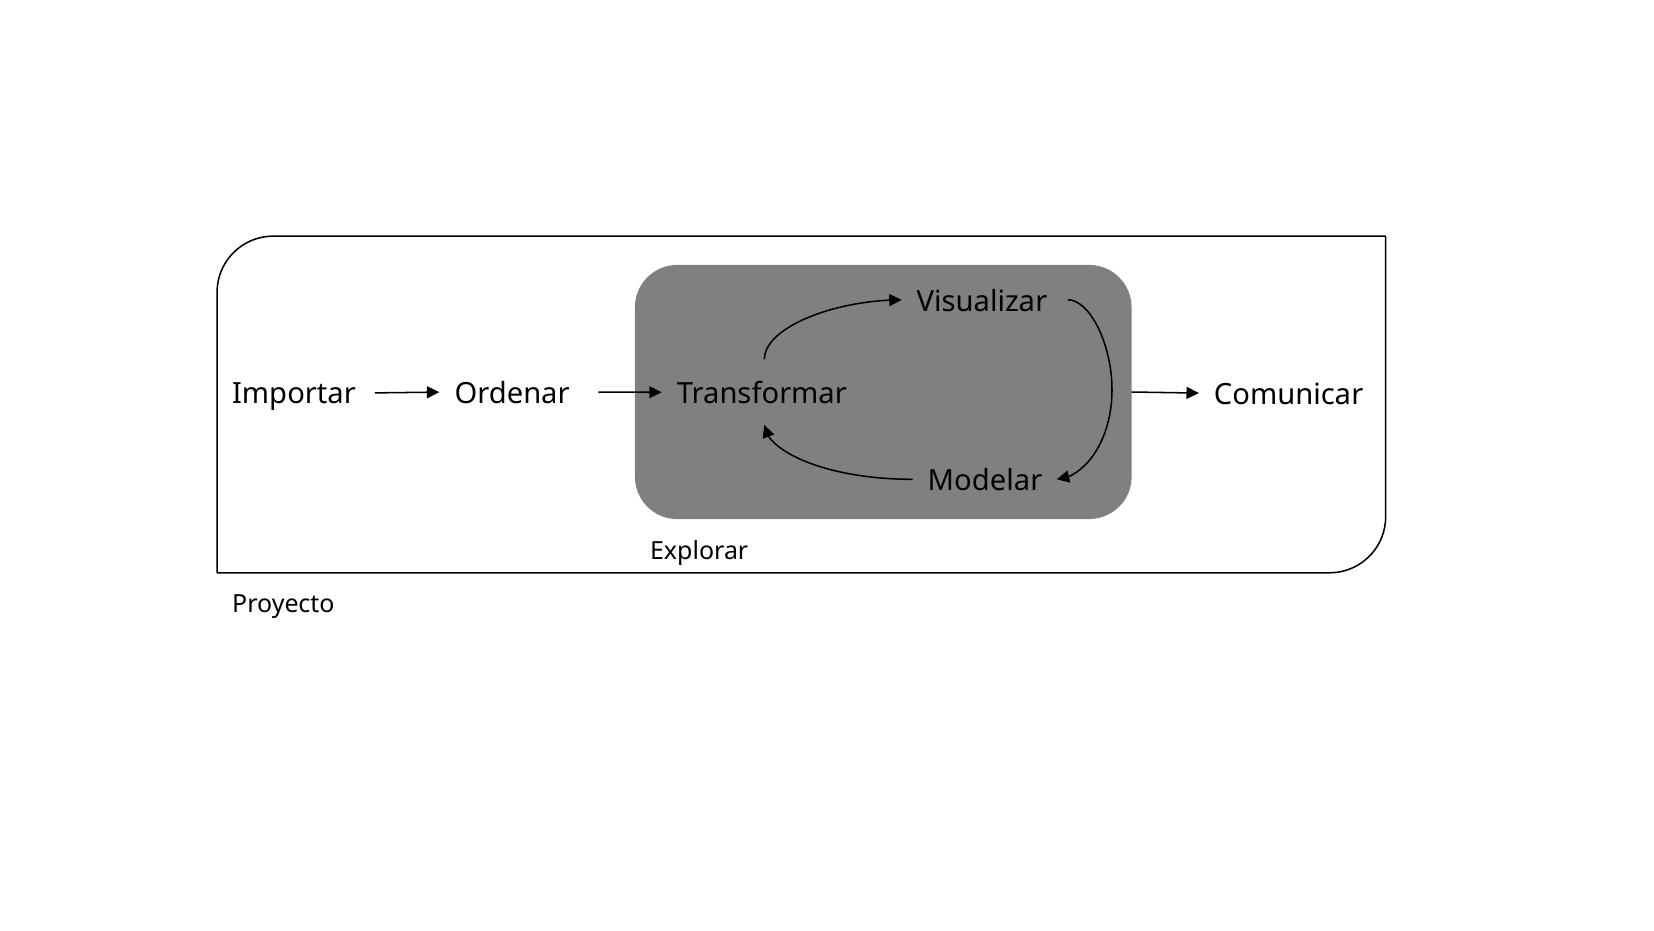

Visualizar
Importar
Ordenar
Transformar
Comunicar
Modelar
Explorar
Proyecto